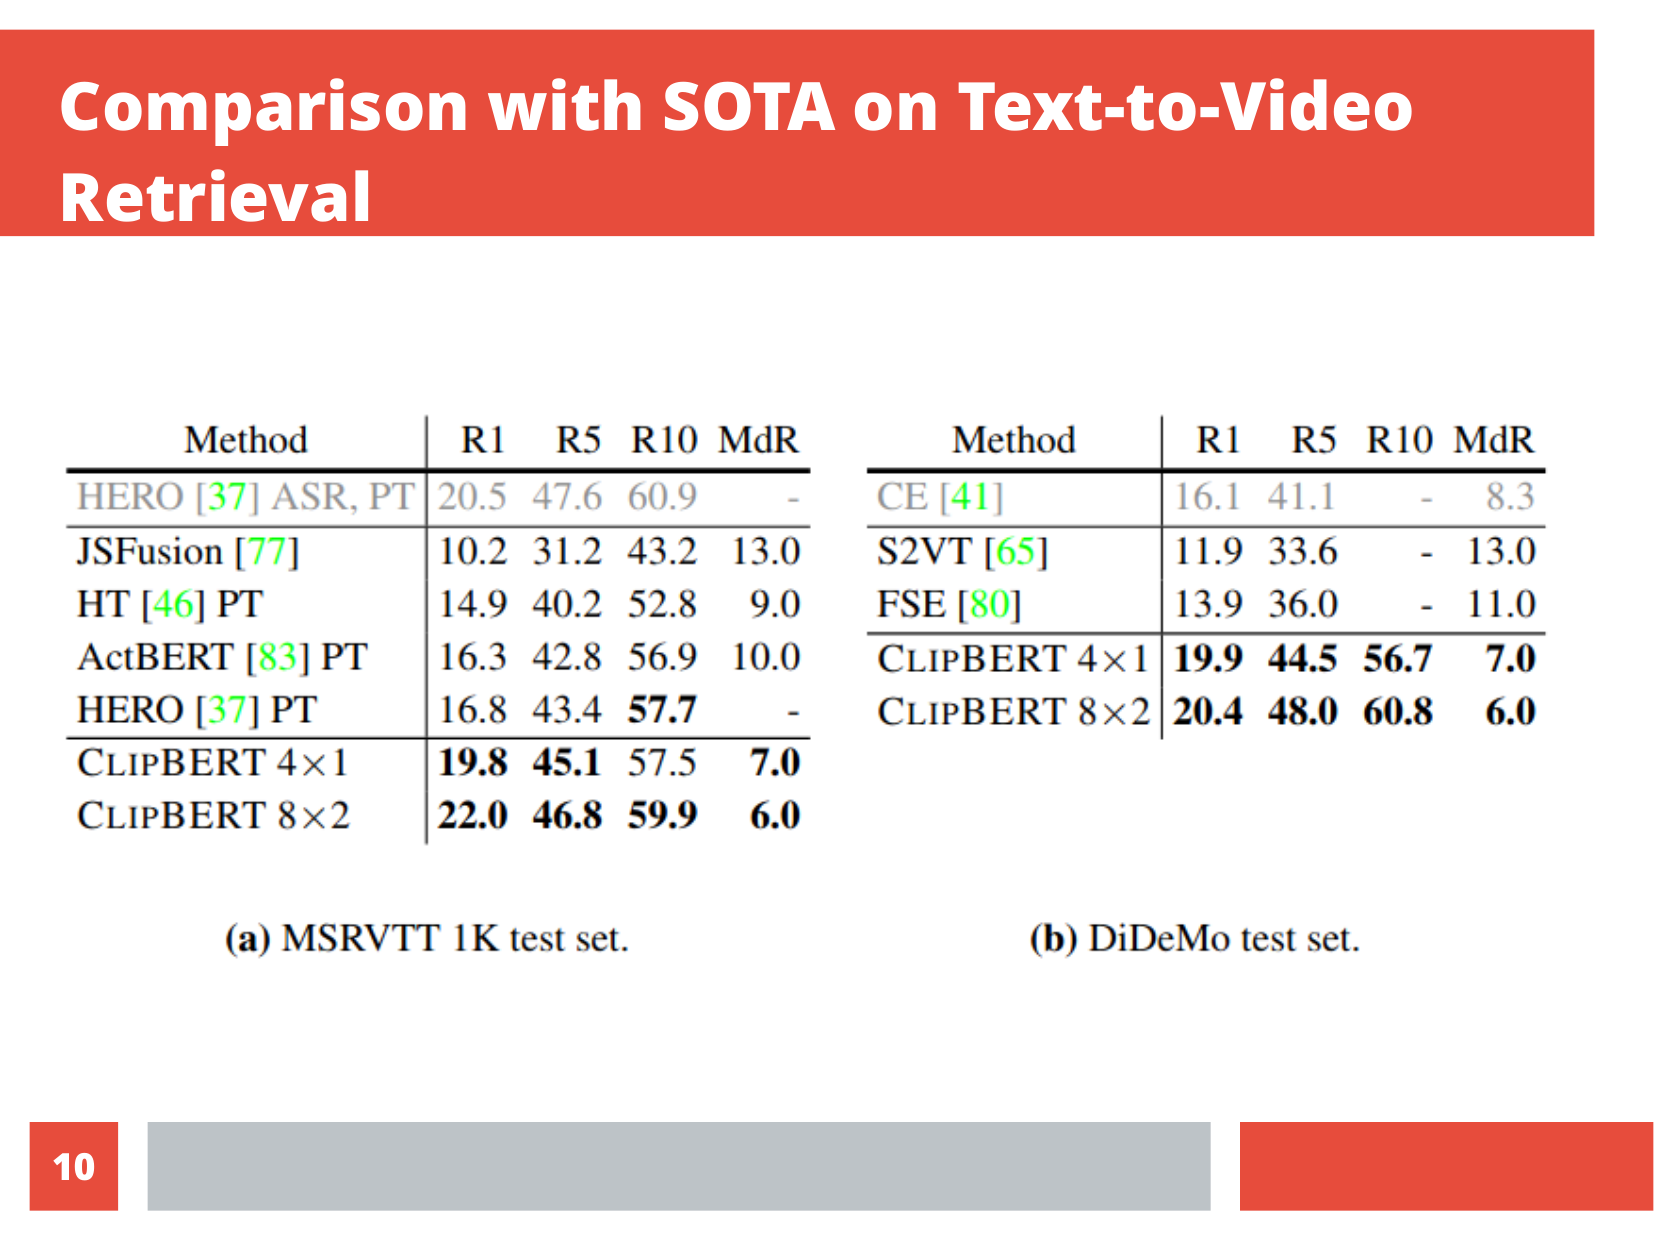

# Comparison with SOTA on Text-to-Video Retrieval
10